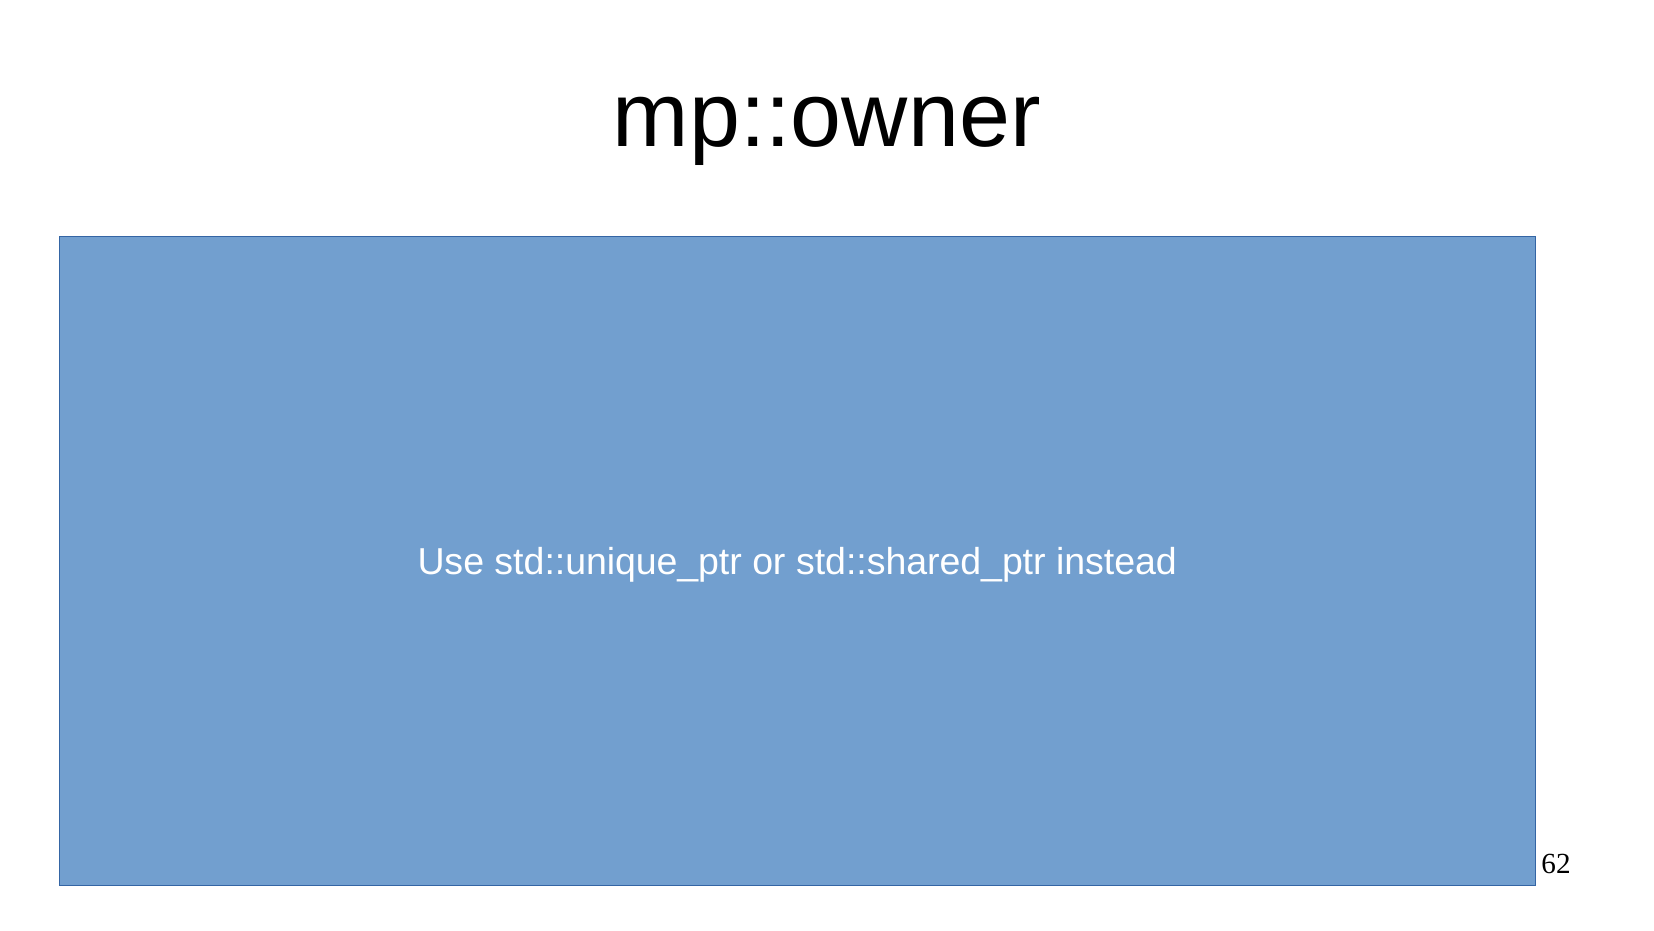

# mp::owner
Cannot be assigned to another owner
Use std::unique_ptr or std::shared_ptr instead
auto fail()
{
 int p;
 mp::borrower<int*> ptr{&p};
 // ERROR: cannot create an owner from a borrower.
 mp::owner<int*> owner{ptr};
 return owner;
}
62